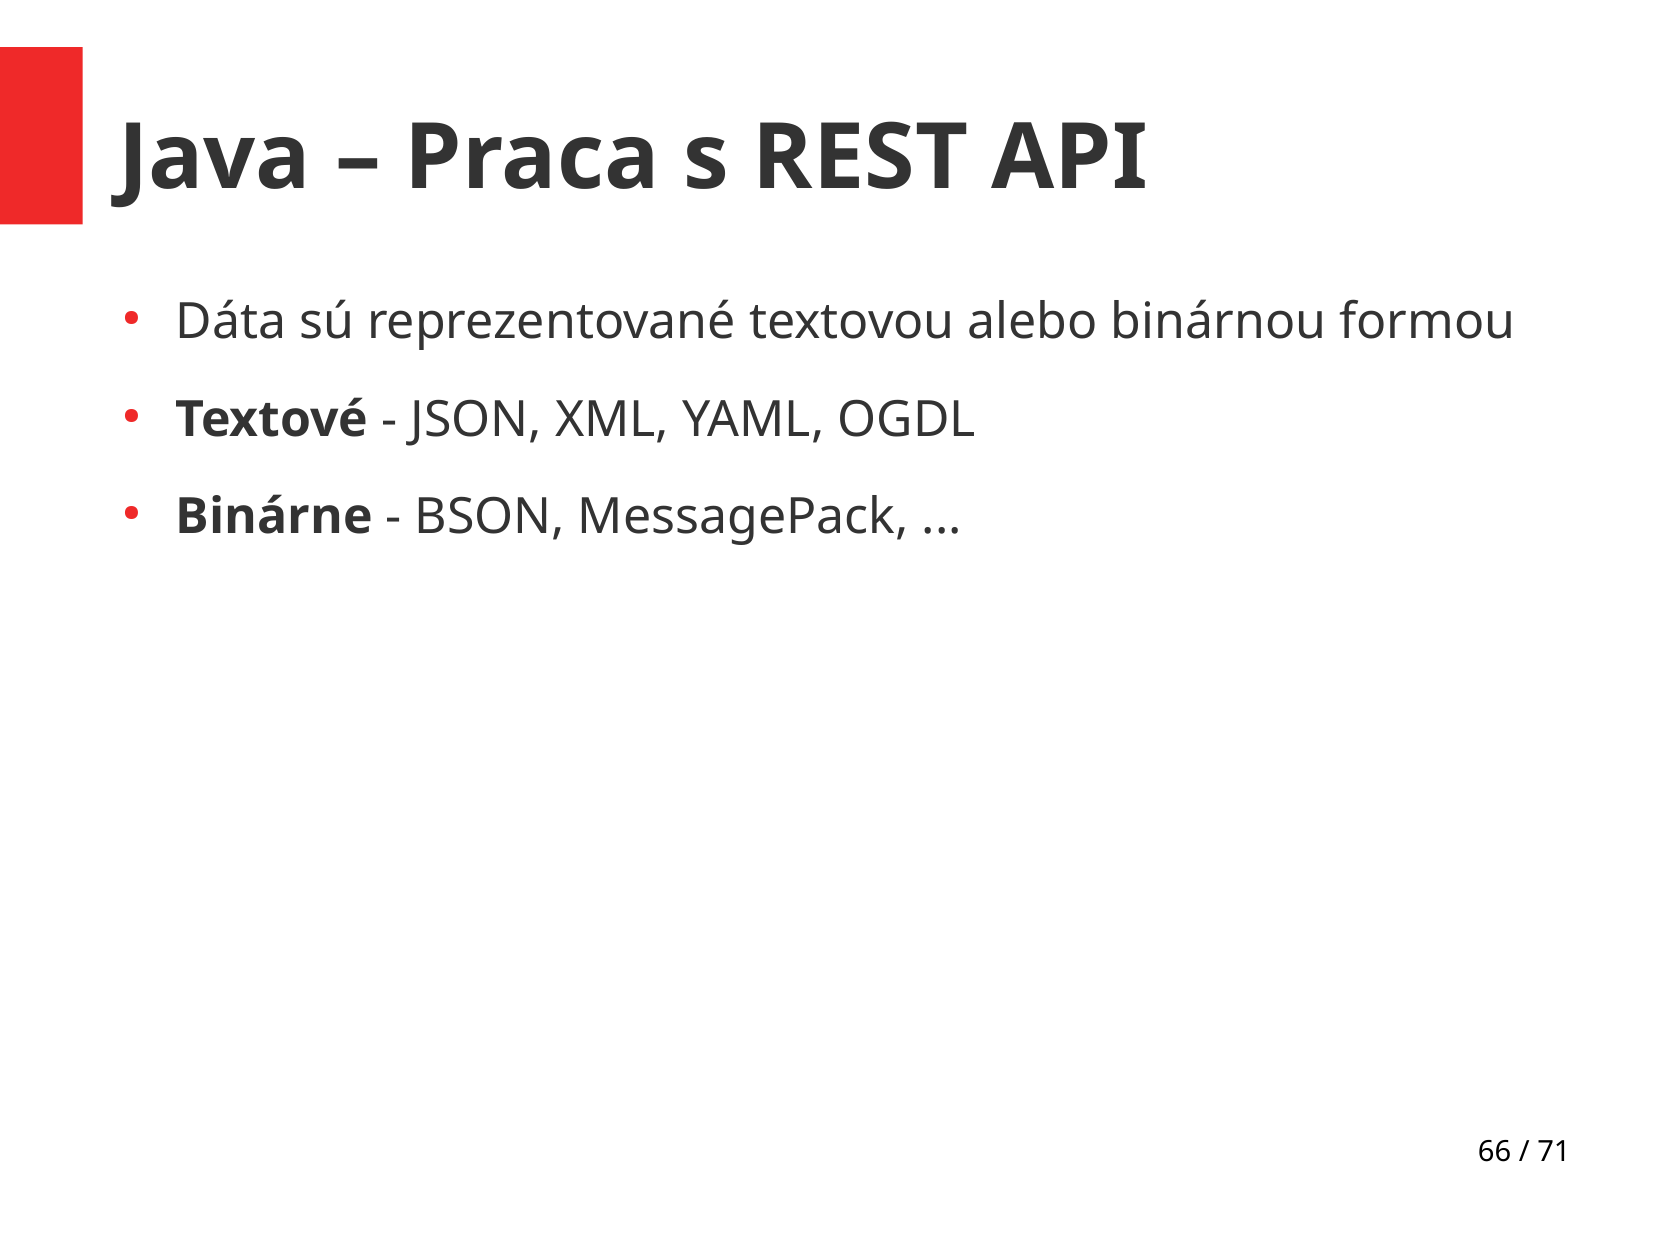

# Java – Praca s REST API
Dáta sú reprezentované textovou alebo binárnou formou
Textové - JSON, XML, YAML, OGDL
Binárne - BSON, MessagePack, ...
66